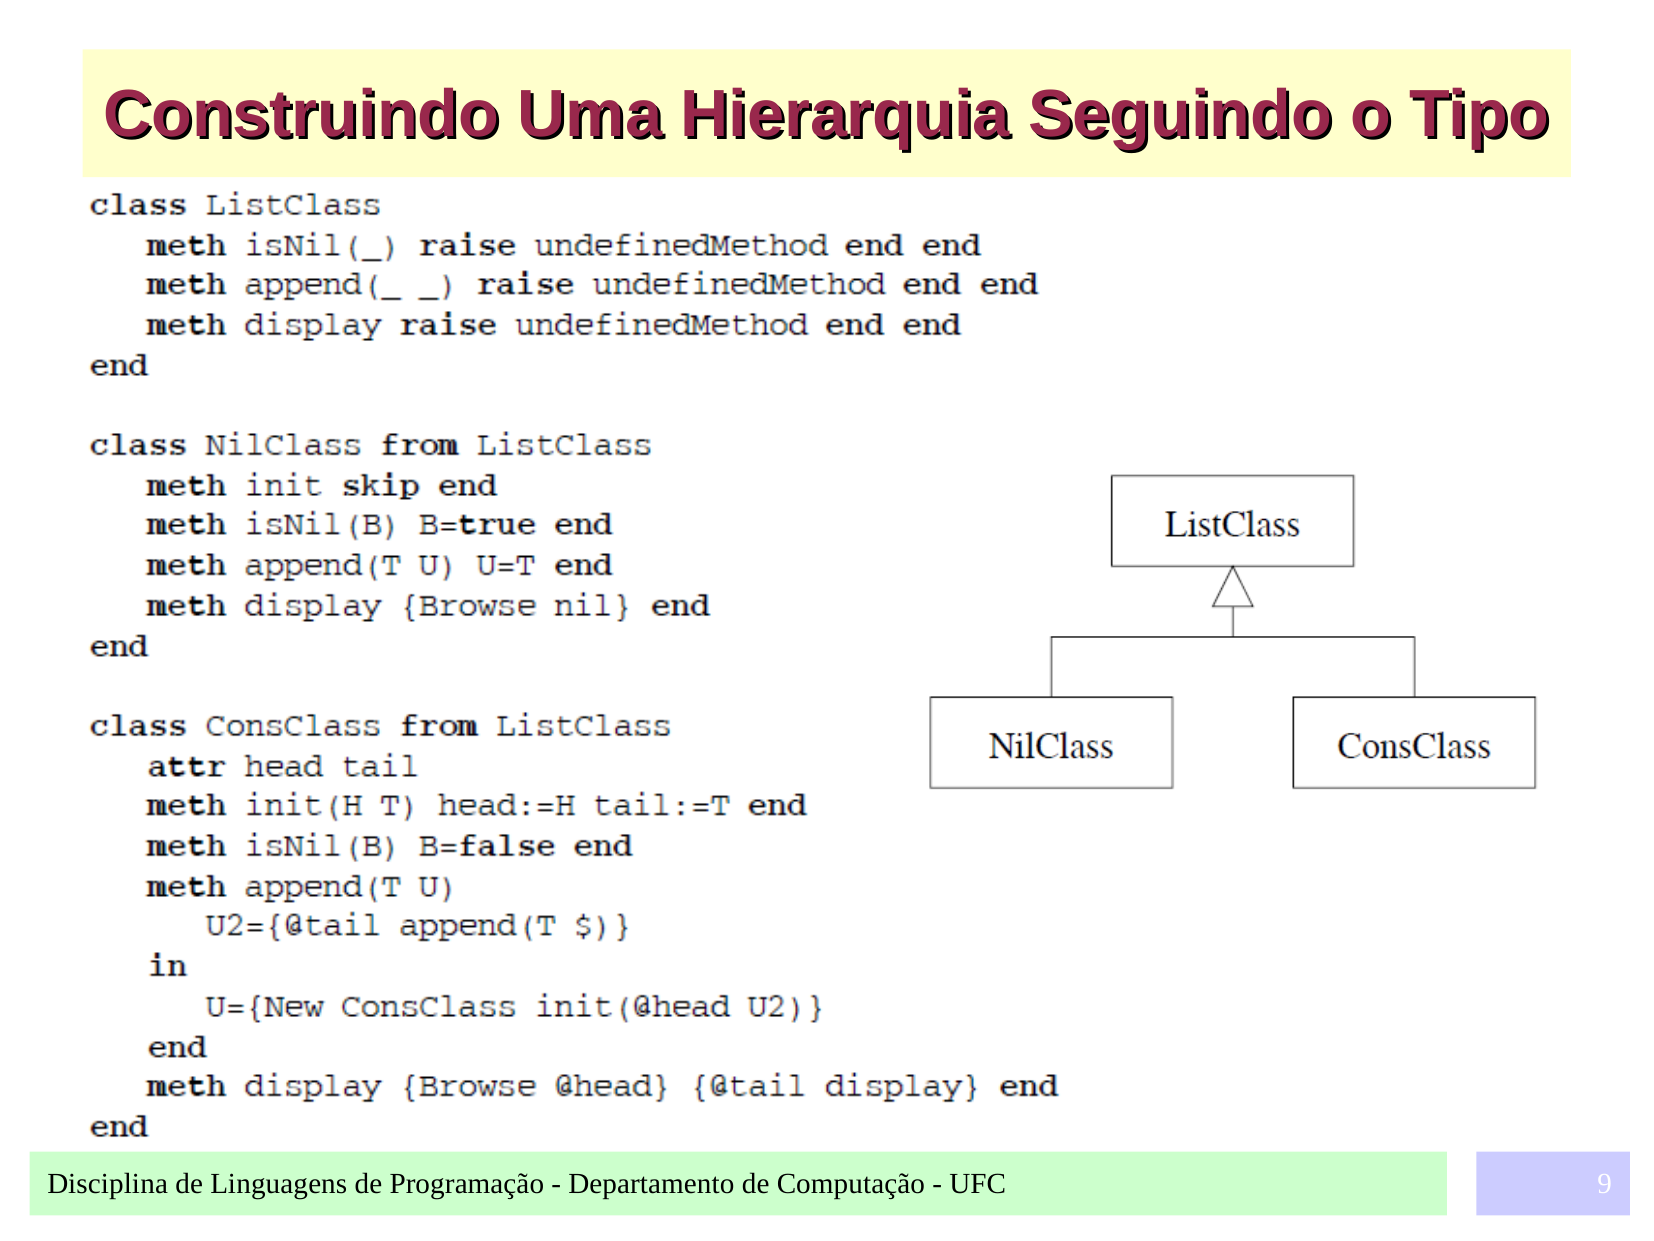

# Construindo Uma Hierarquia Seguindo o Tipo
Disciplina de Linguagens de Programação - Departamento de Computação - UFC
9